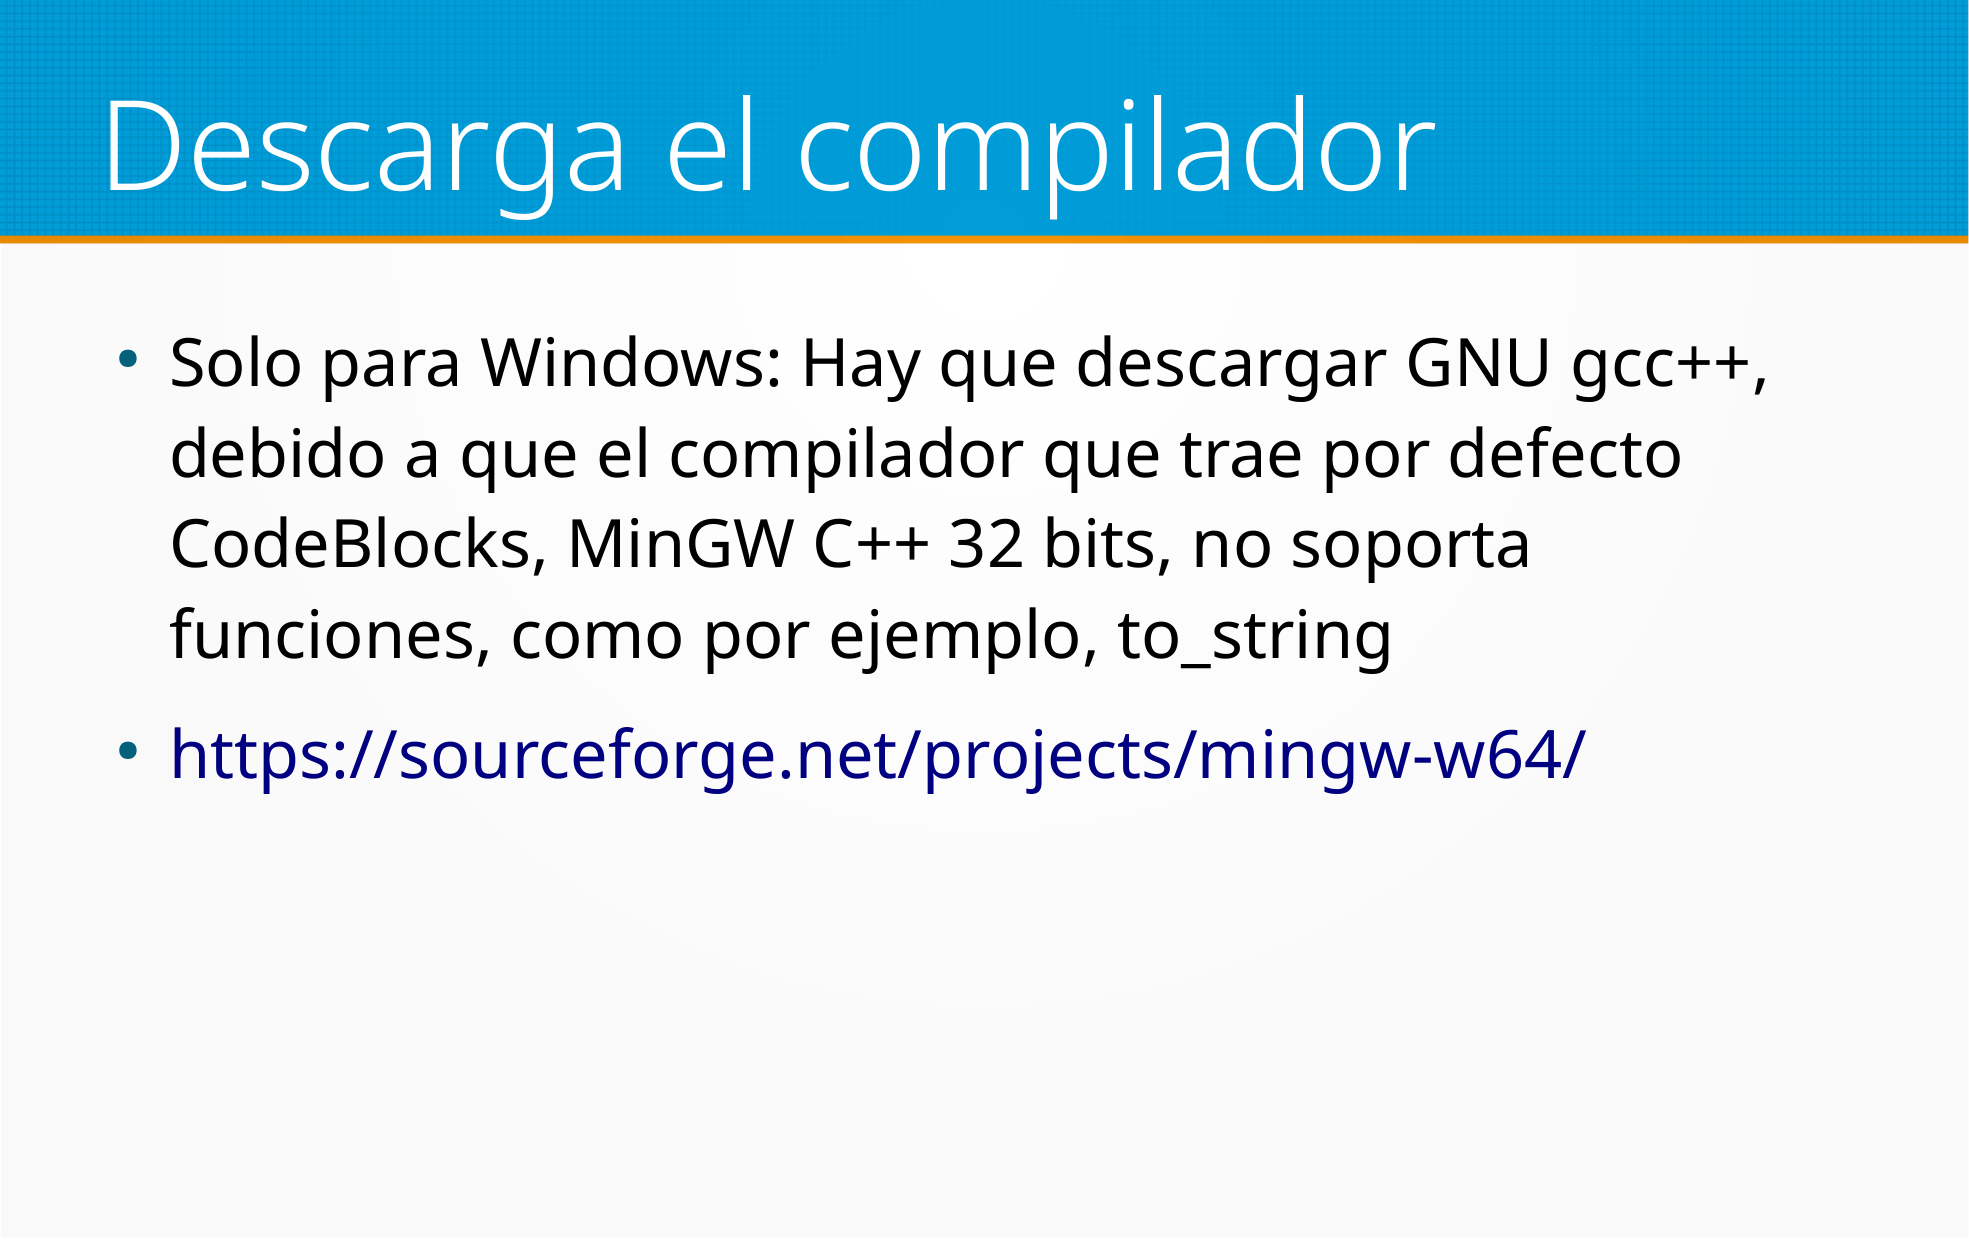

# Descarga el compilador
Solo para Windows: Hay que descargar GNU gcc++, debido a que el compilador que trae por defecto CodeBlocks, MinGW C++ 32 bits, no soporta funciones, como por ejemplo, to_string
https://sourceforge.net/projects/mingw-w64/